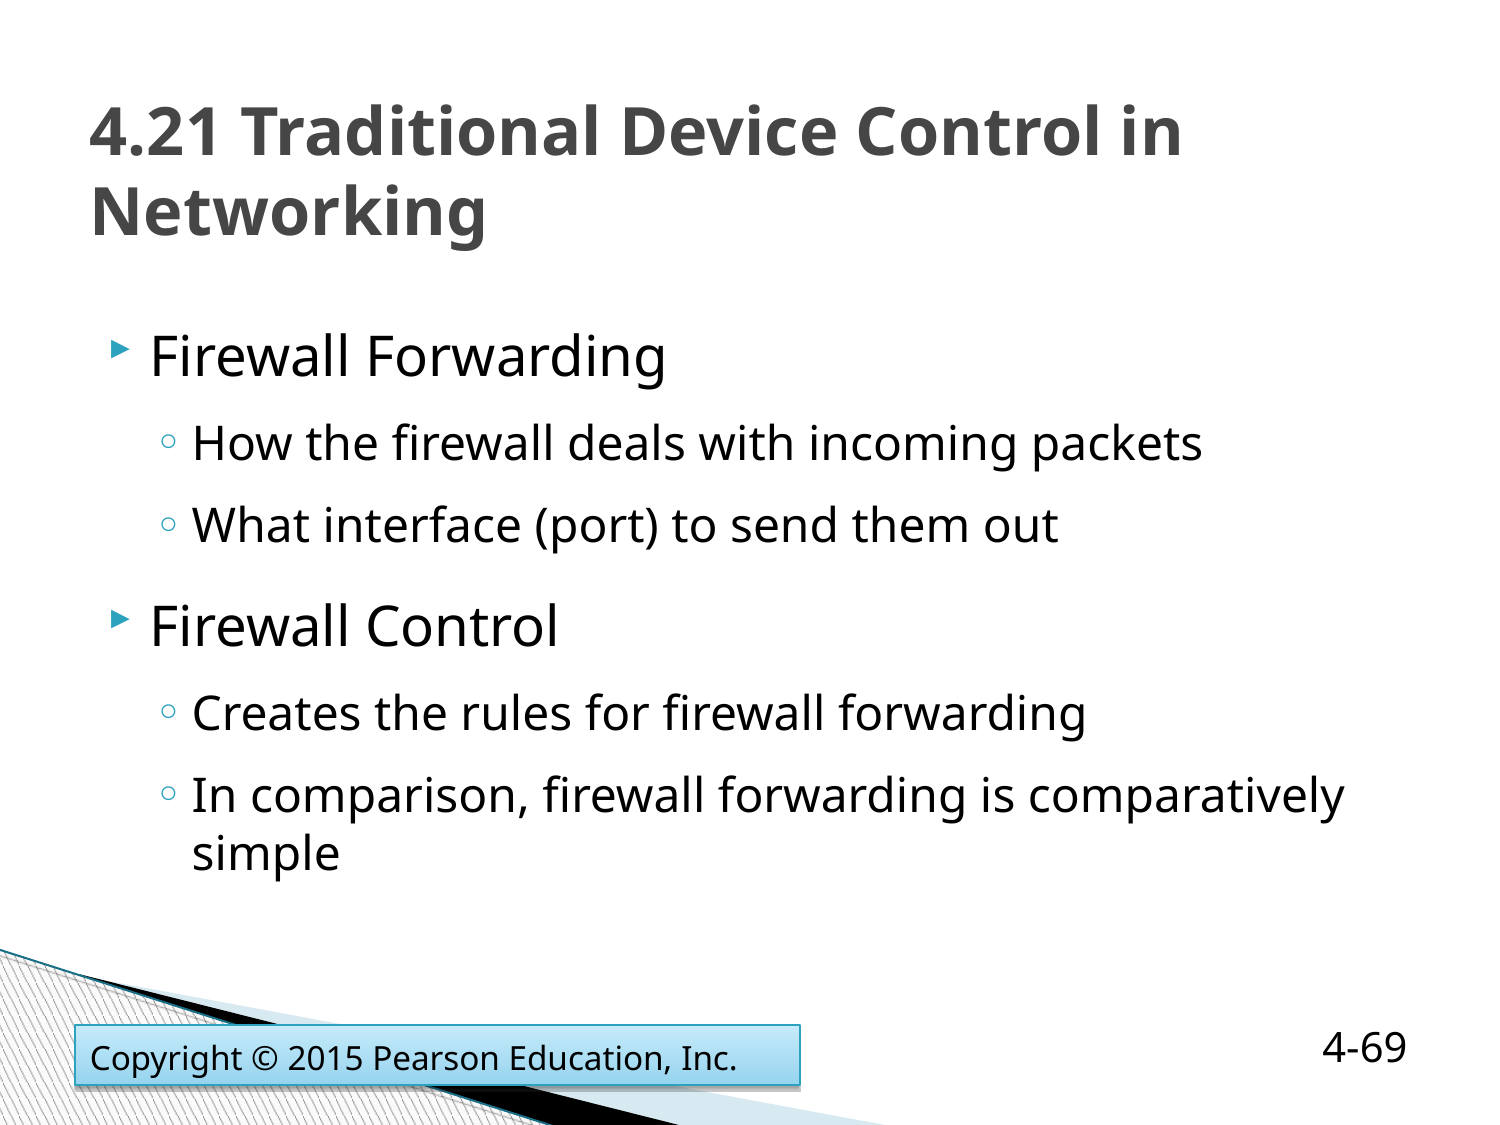

# 4.21 Traditional Device Control in Networking
Firewall Forwarding
How the firewall deals with incoming packets
What interface (port) to send them out
Firewall Control
Creates the rules for firewall forwarding
In comparison, firewall forwarding is comparatively simple
Copyright © 2015 Pearson Education, Inc.